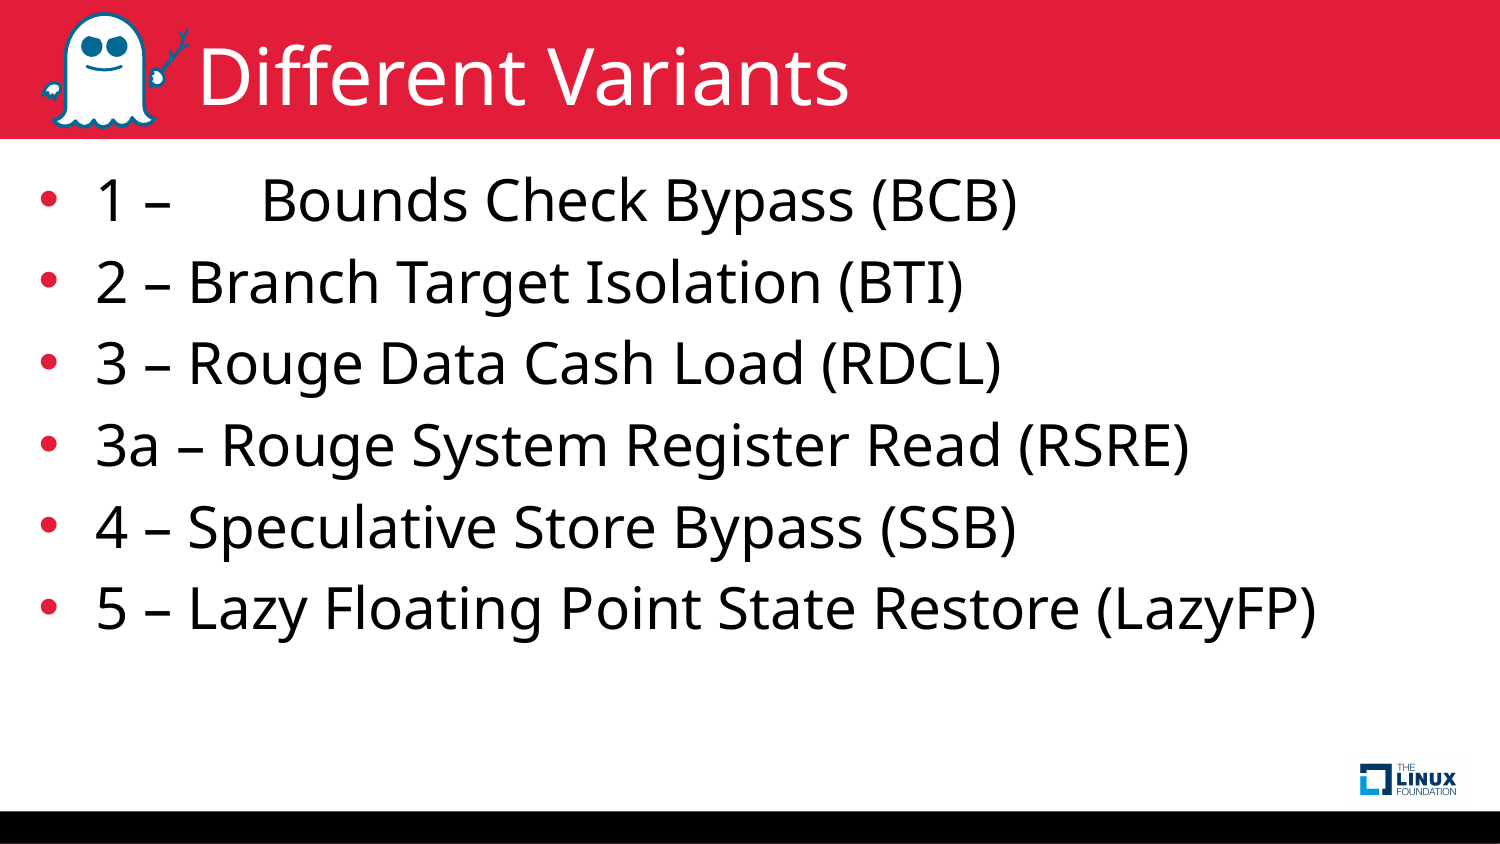

# Different Variants
1 –	 Bounds Check Bypass (BCB)
2 – Branch Target Isolation (BTI)
3 – Rouge Data Cash Load (RDCL)
3a – Rouge System Register Read (RSRE)
4 – Speculative Store Bypass (SSB)
5 – Lazy Floating Point State Restore (LazyFP)